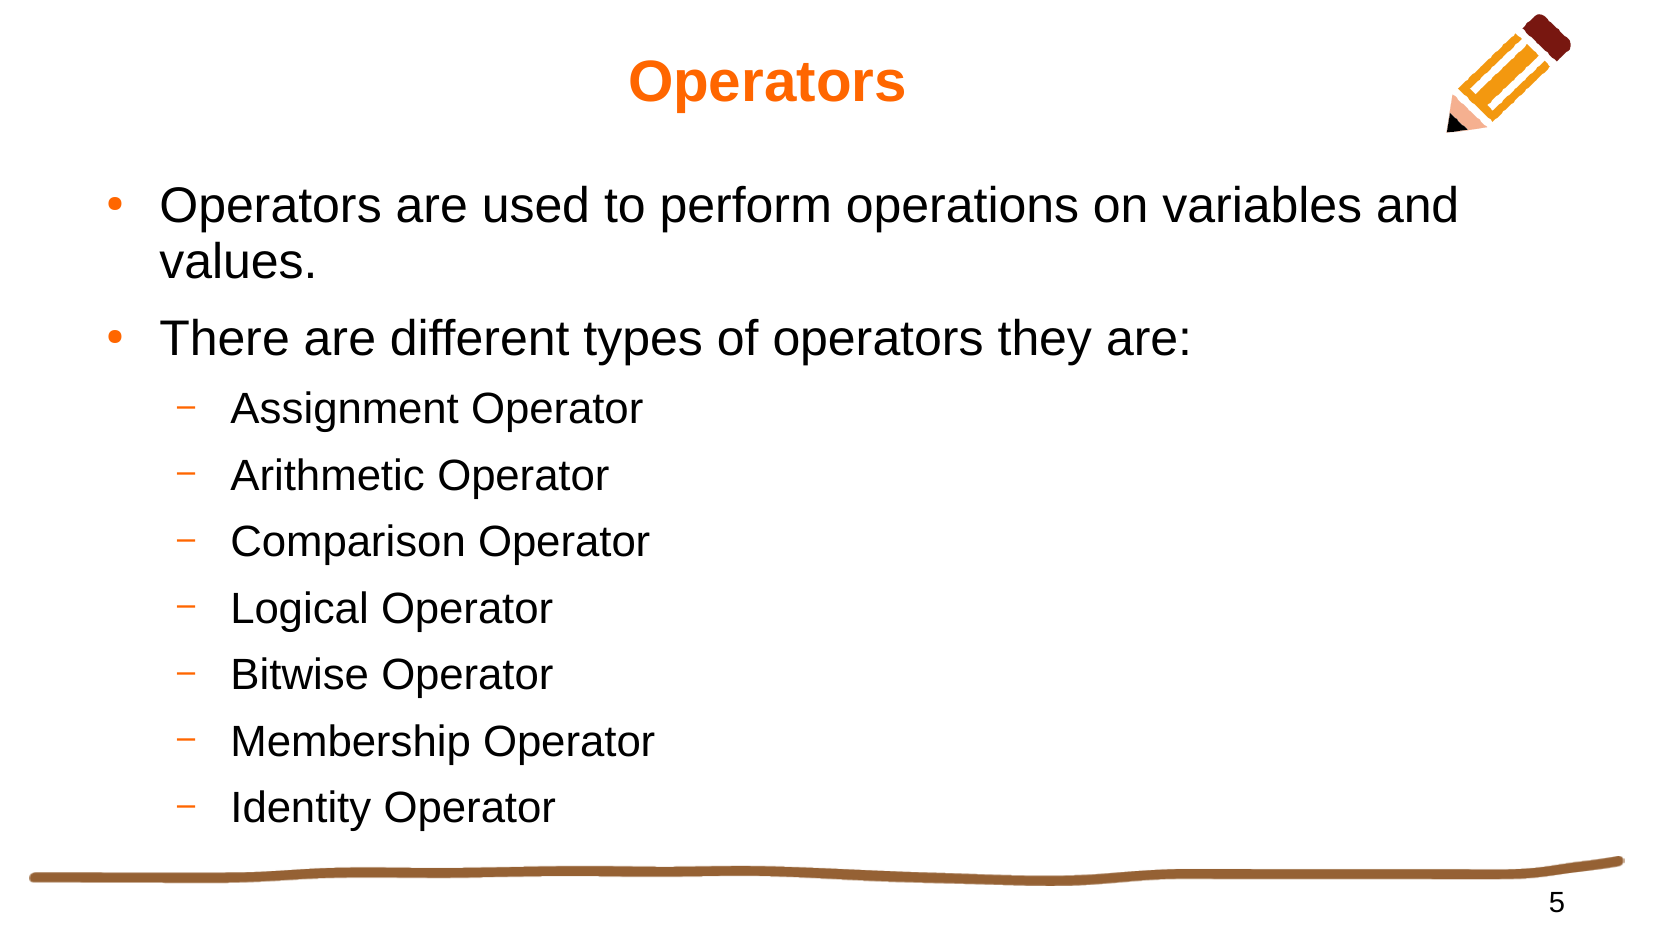

# Operators
Operators are used to perform operations on variables and values.
There are different types of operators they are:
Assignment Operator
Arithmetic Operator
Comparison Operator
Logical Operator
Bitwise Operator
Membership Operator
Identity Operator
5